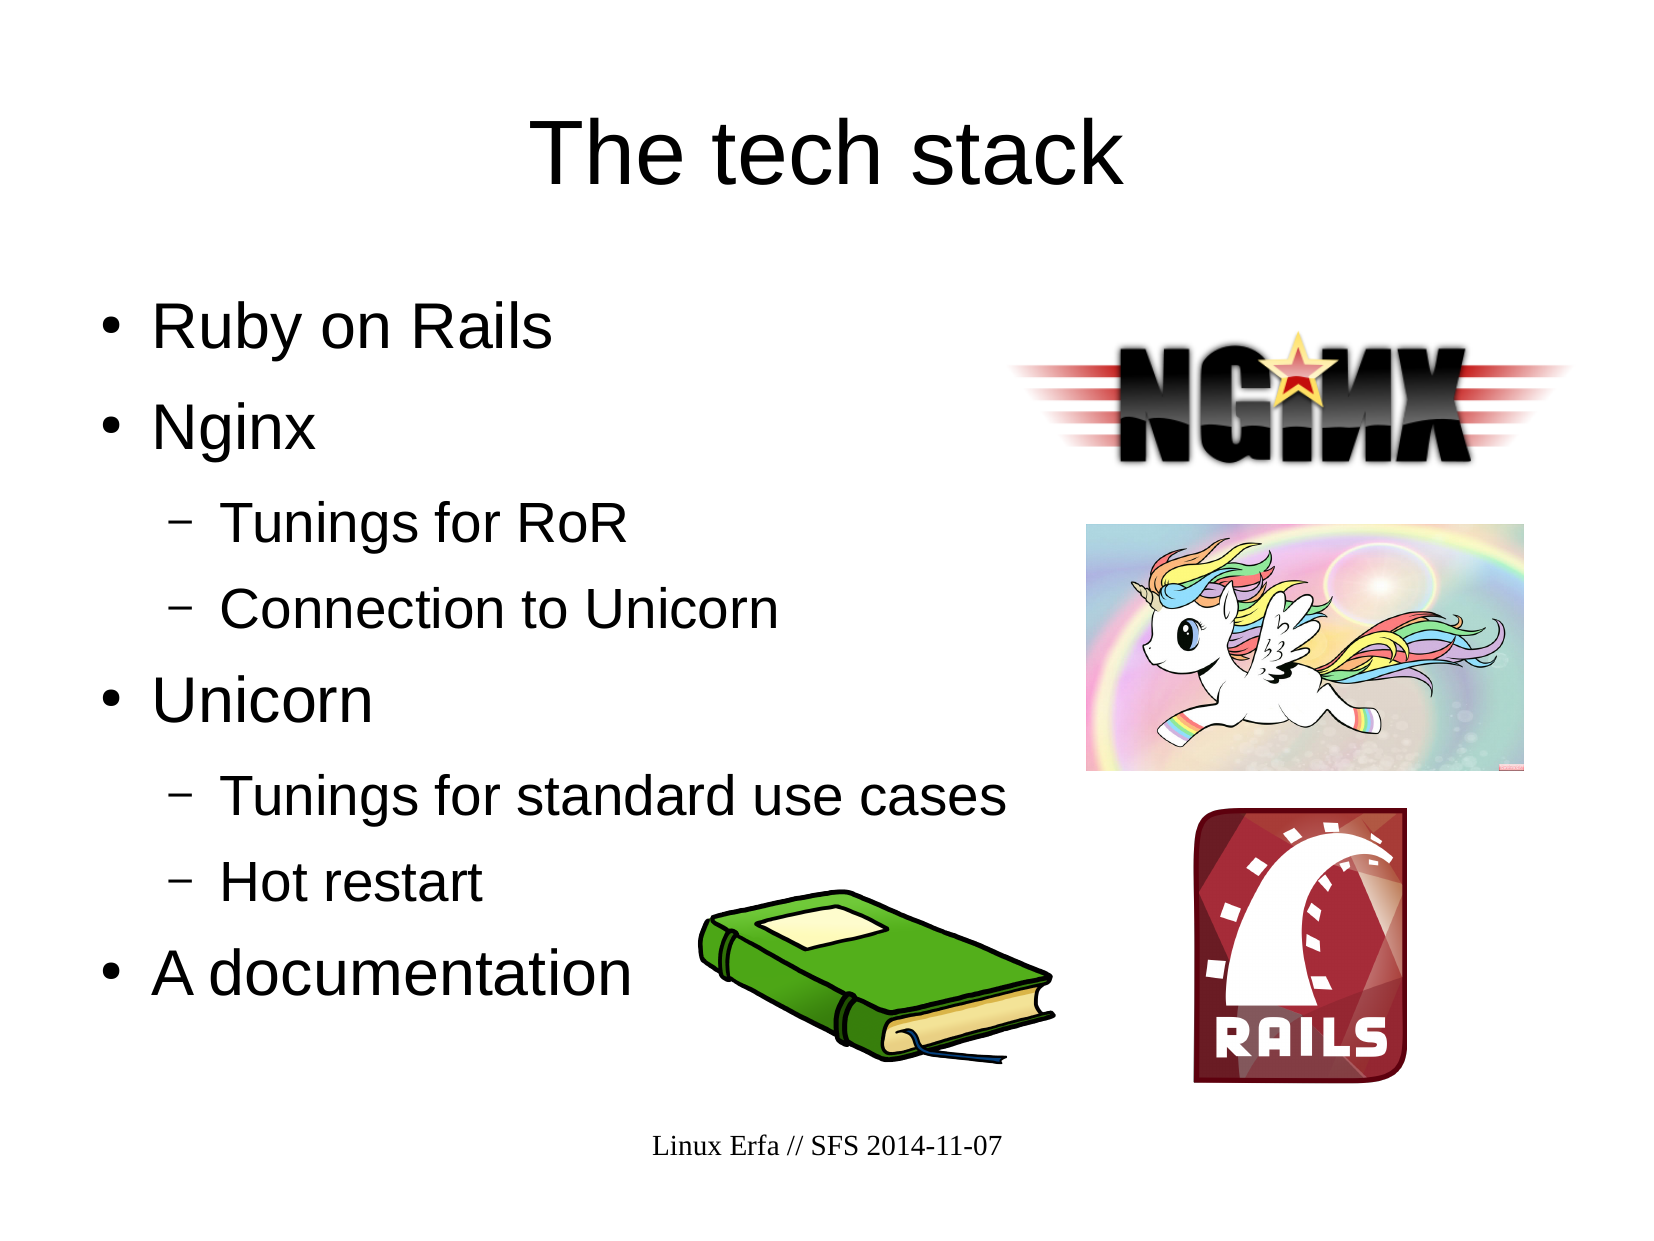

# The tech stack
Ruby on Rails
Nginx
Tunings for RoR
Connection to Unicorn
Unicorn
Tunings for standard use cases
Hot restart
A documentation
Linux Erfa // SFS 2014-11-07